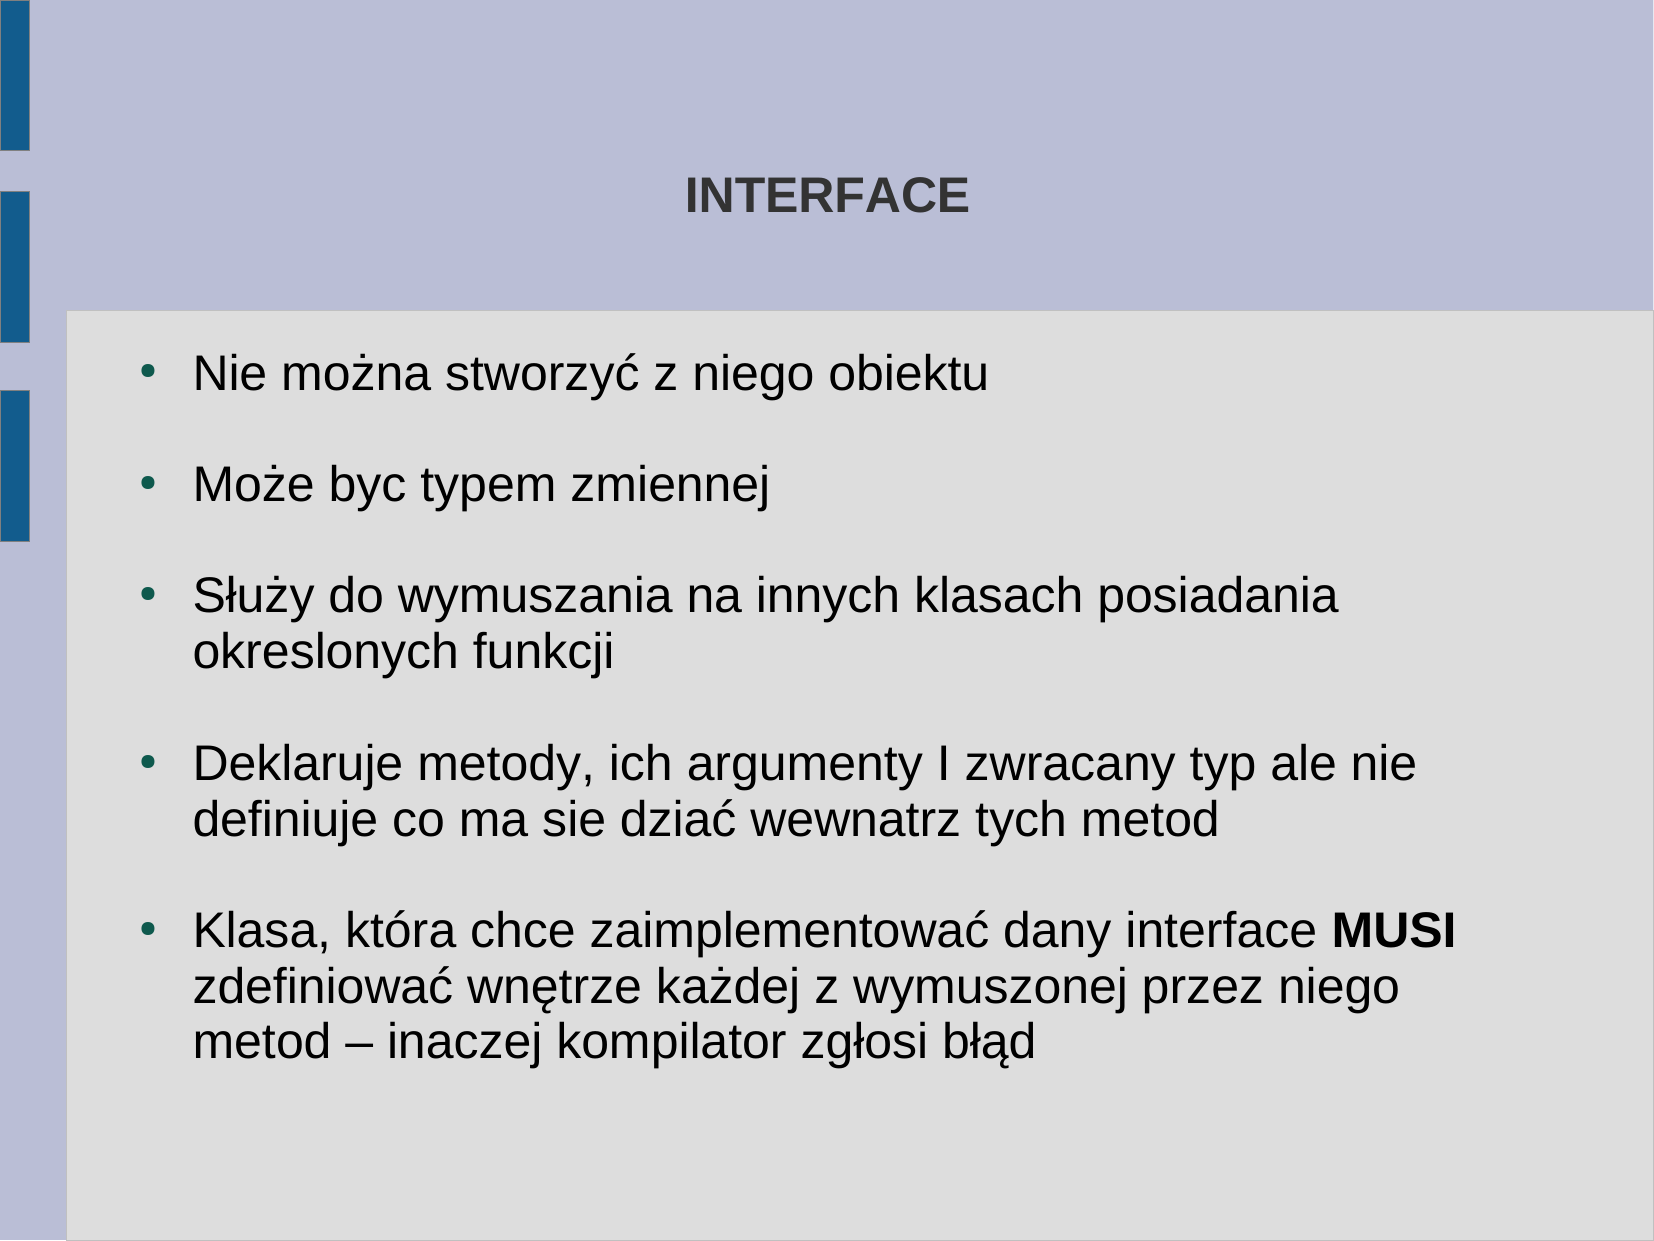

# INTERFACE
Nie można stworzyć z niego obiektu
Może byc typem zmiennej
Służy do wymuszania na innych klasach posiadania okreslonych funkcji
Deklaruje metody, ich argumenty I zwracany typ ale nie definiuje co ma sie dziać wewnatrz tych metod
Klasa, która chce zaimplementować dany interface MUSI zdefiniować wnętrze każdej z wymuszonej przez niego metod – inaczej kompilator zgłosi błąd